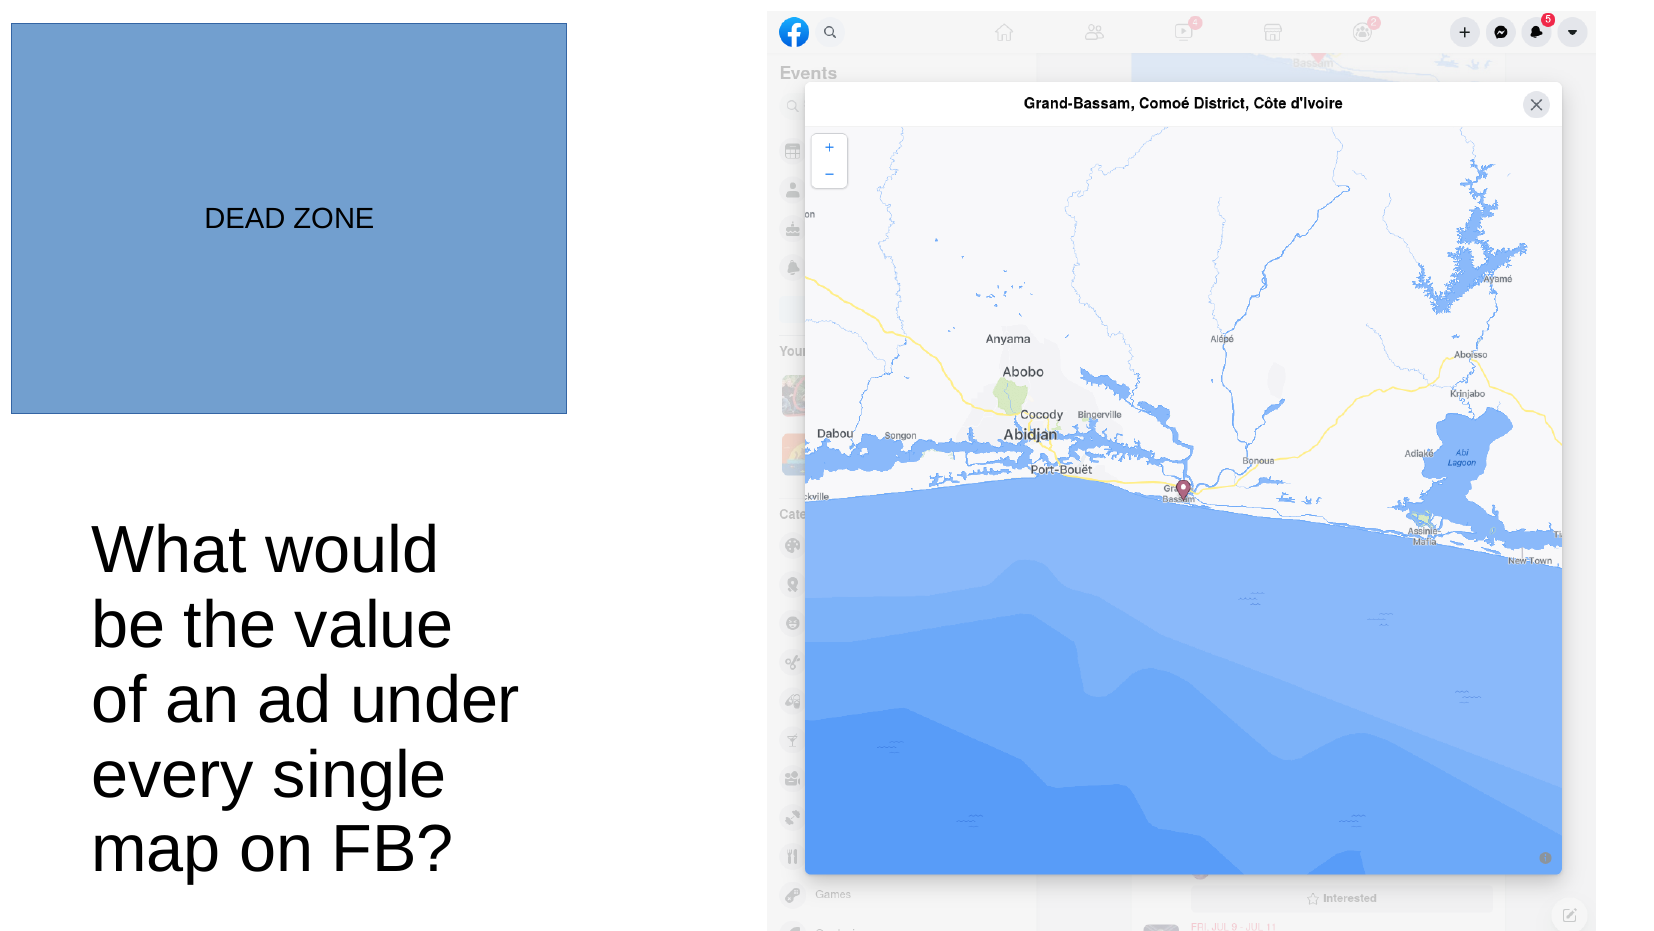

What would be the value of an ad under every single map on FB?